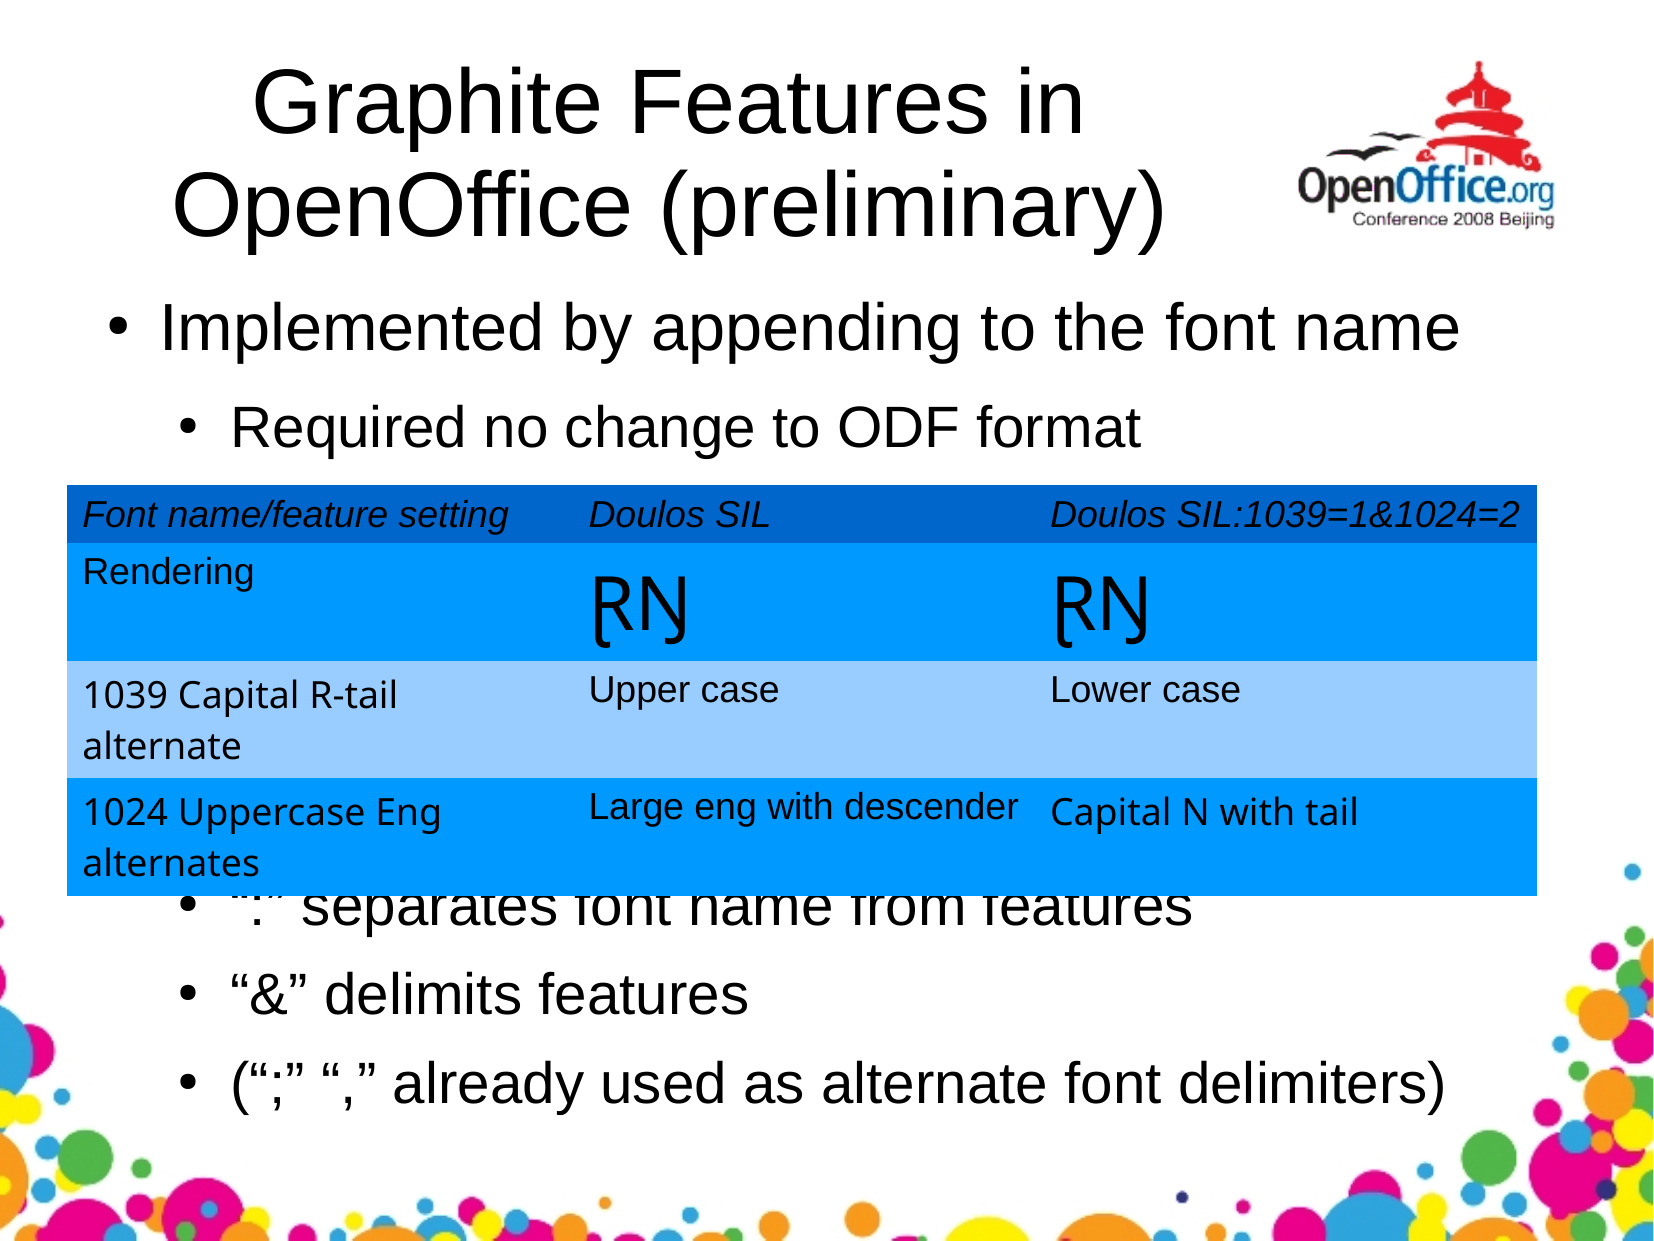

# Graphite Features in OpenOffice (preliminary)
Implemented by appending to the font name
Required no change to ODF format
“:” separates font name from features
“&” delimits features
(“;” “,” already used as alternate font delimiters)
| Font name/feature setting | Doulos SIL | Doulos SIL:1039=1&1024=2 |
| --- | --- | --- |
| Rendering | ⱤŊ | ⱤŊ |
| 1039 Capital R-tail alternate | Upper case | Lower case |
| 1024 Uppercase Eng alternates | Large eng with descender | Capital N with tail |